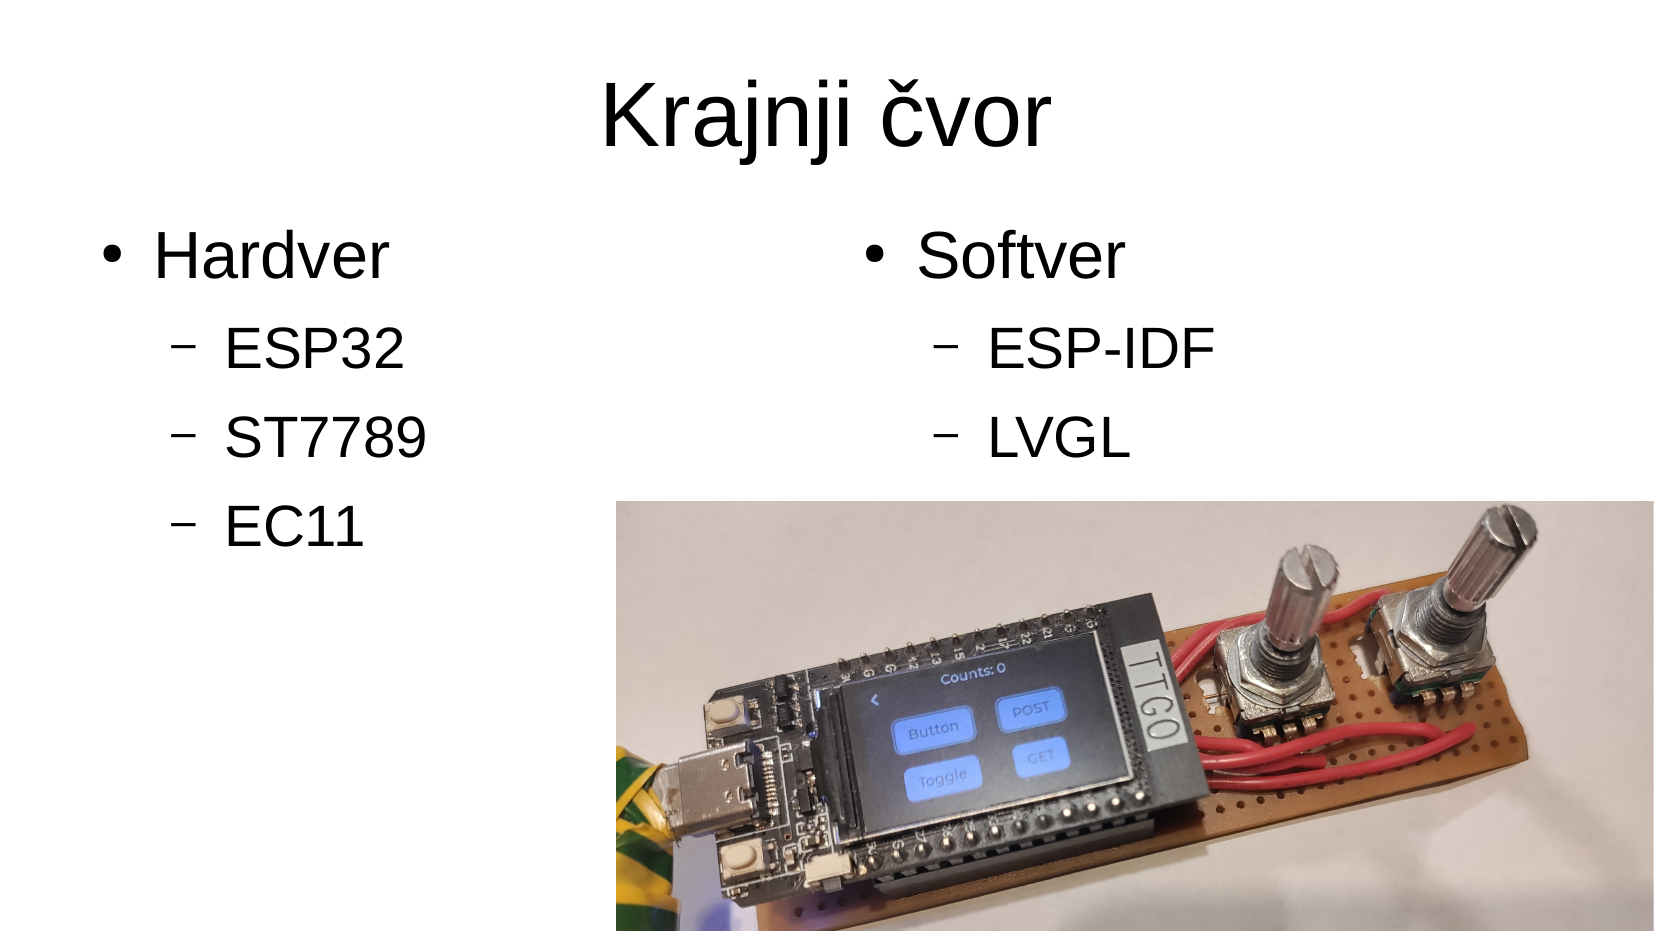

# Krajnji čvor
Hardver
ESP32
ST7789
EC11
Softver
ESP-IDF
LVGL